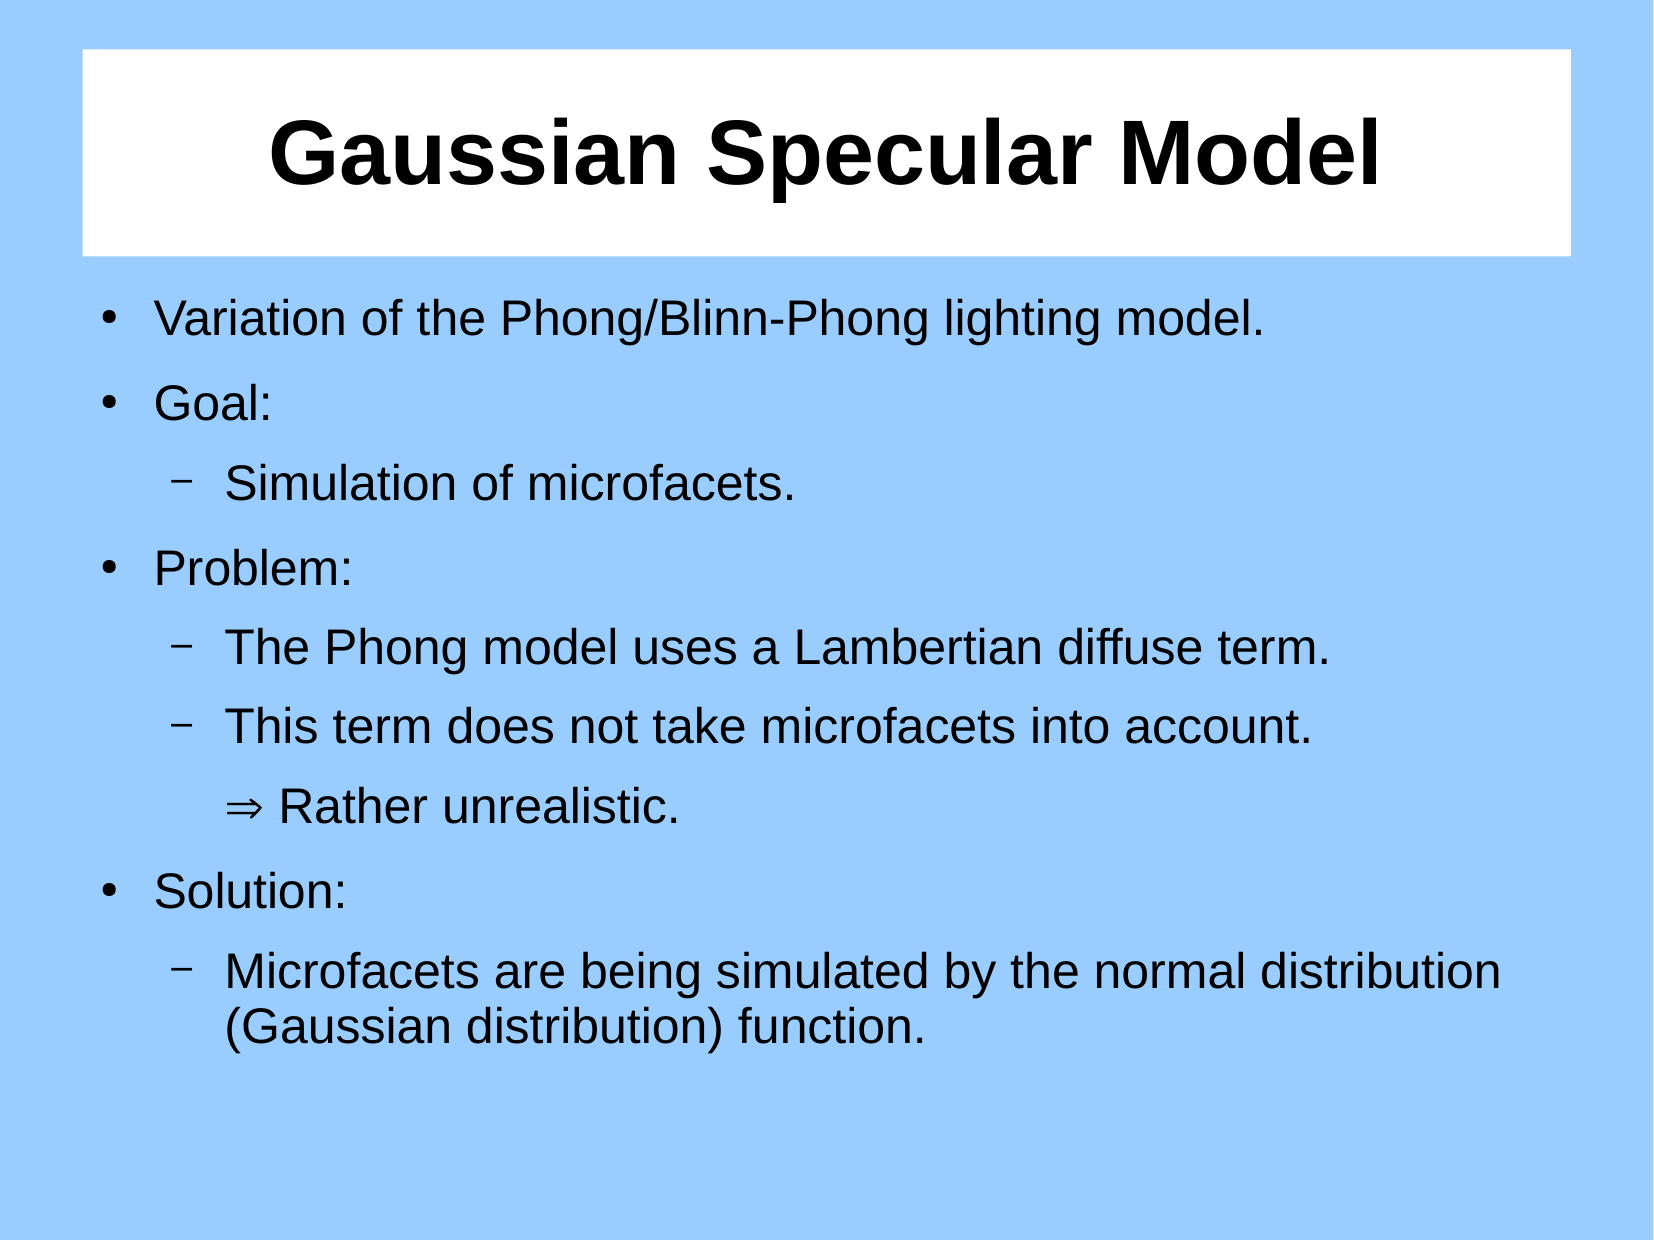

# Gaussian Specular Model
Variation of the Phong/Blinn-Phong lighting model.
Goal:
Simulation of microfacets.
Problem:
The Phong model uses a Lambertian diffuse term.
This term does not take microfacets into account.
 Rather unrealistic.
Solution:
Microfacets are being simulated by the normal distribution (Gaussian distribution) function.